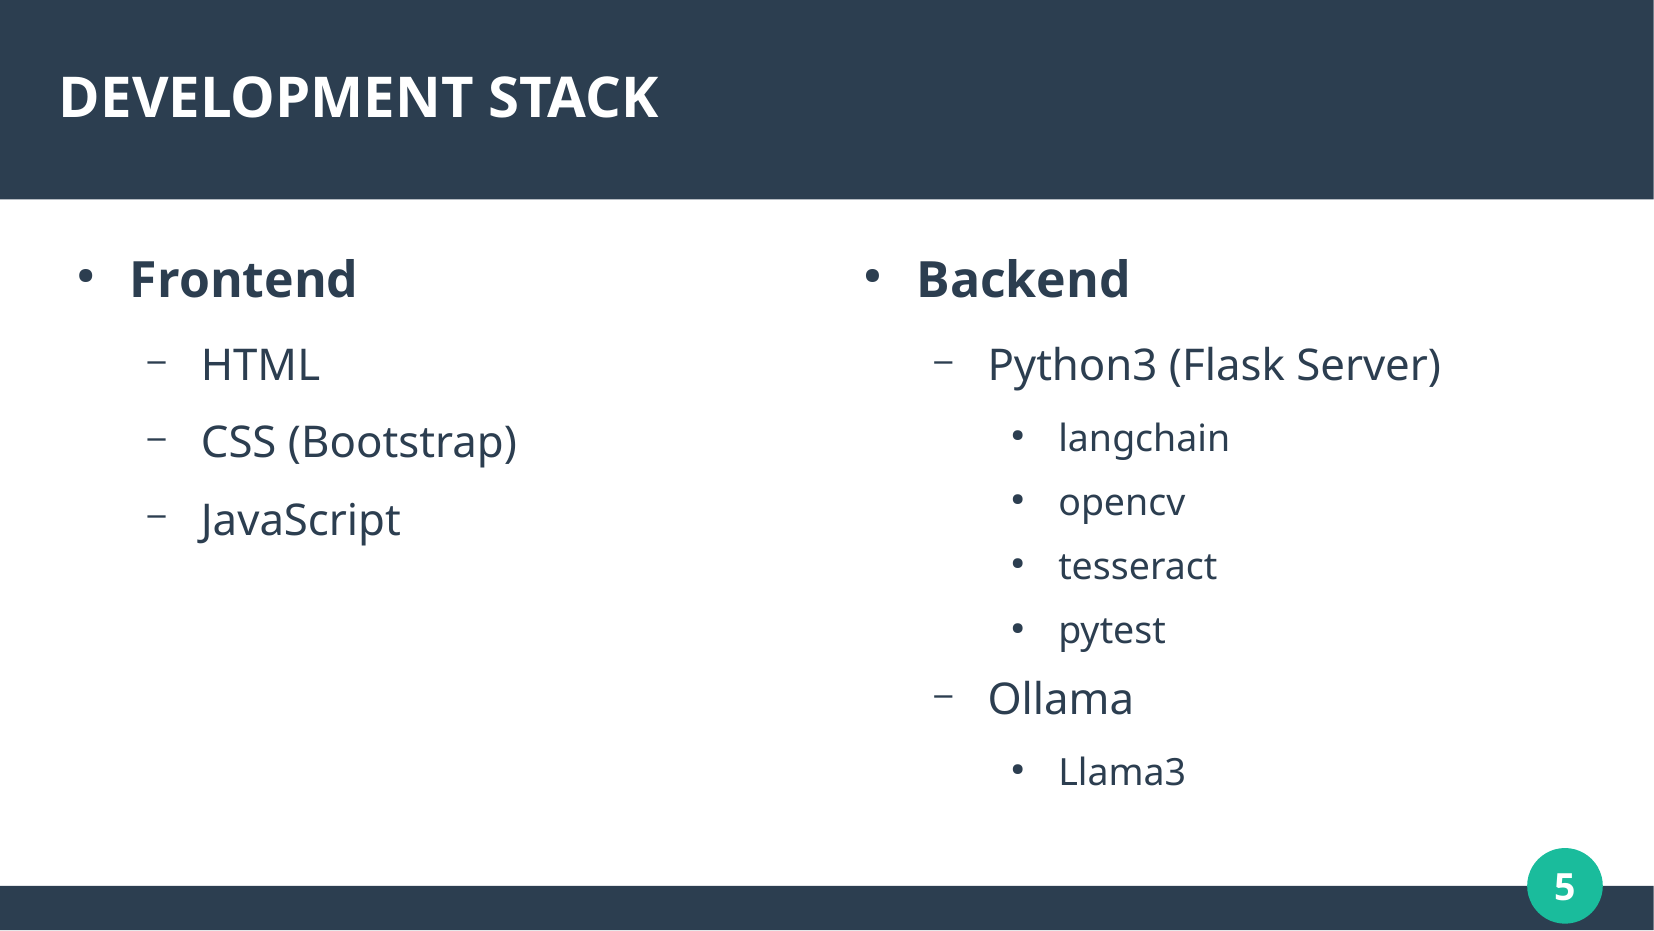

# DEVELOPMENT STACK
Frontend
HTML
CSS (Bootstrap)
JavaScript
Backend
Python3 (Flask Server)
langchain
opencv
tesseract
pytest
Ollama
Llama3